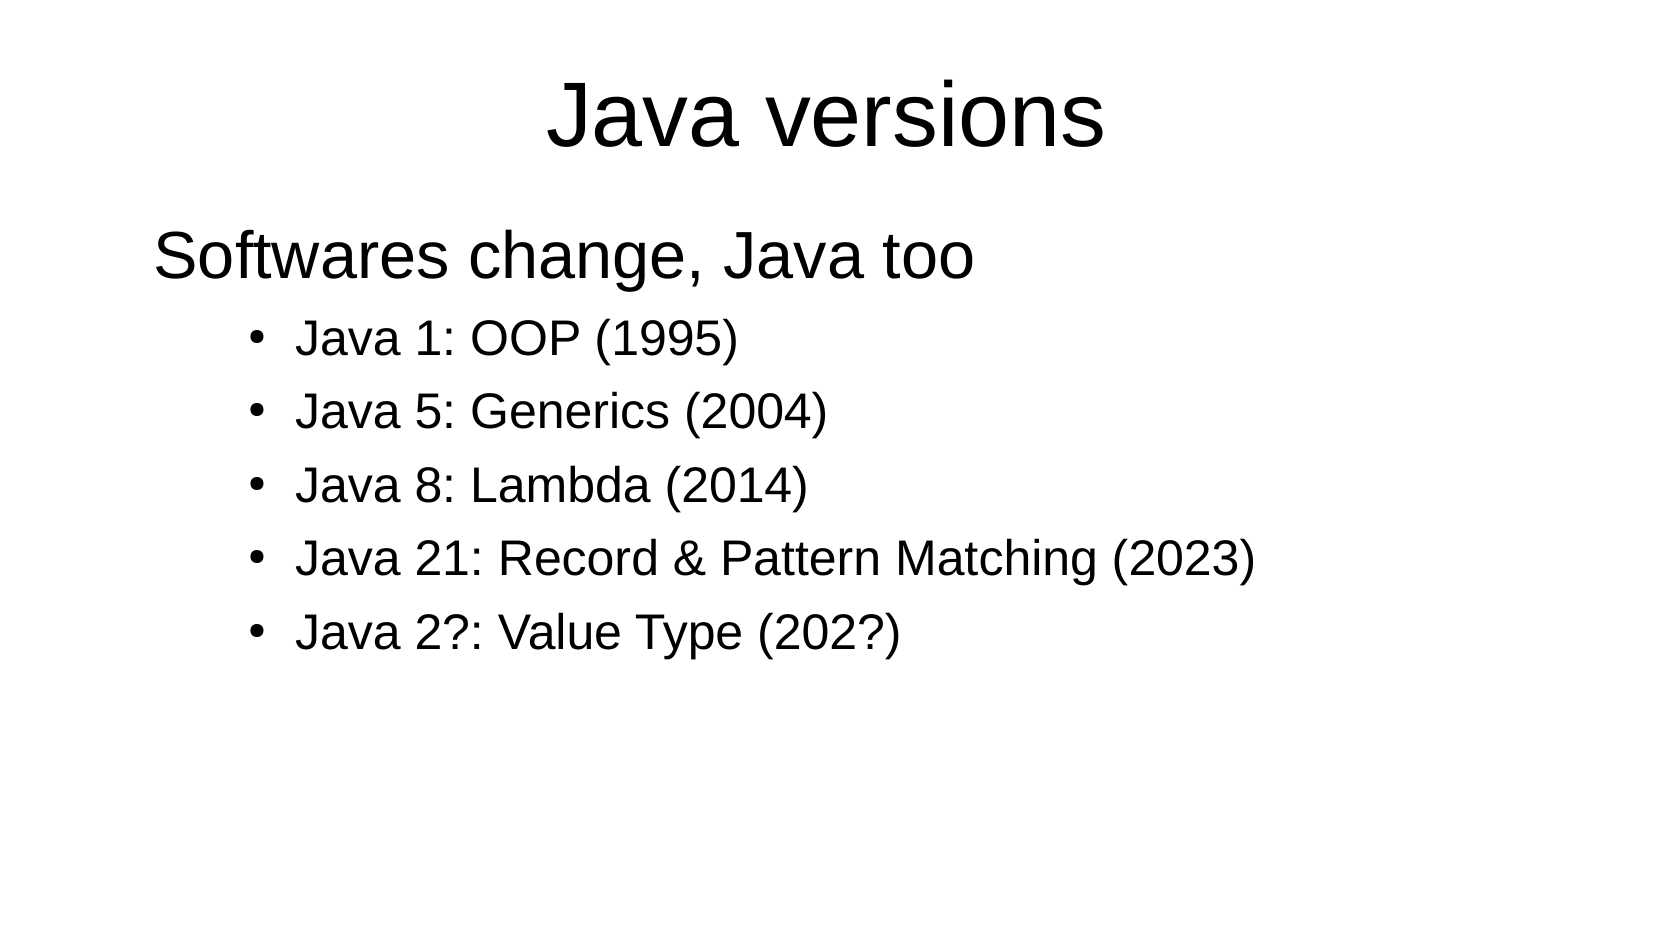

# Java versions
Softwares change, Java too
Java 1: OOP (1995)
Java 5: Generics (2004)
Java 8: Lambda (2014)
Java 21: Record & Pattern Matching (2023)
Java 2?: Value Type (202?)